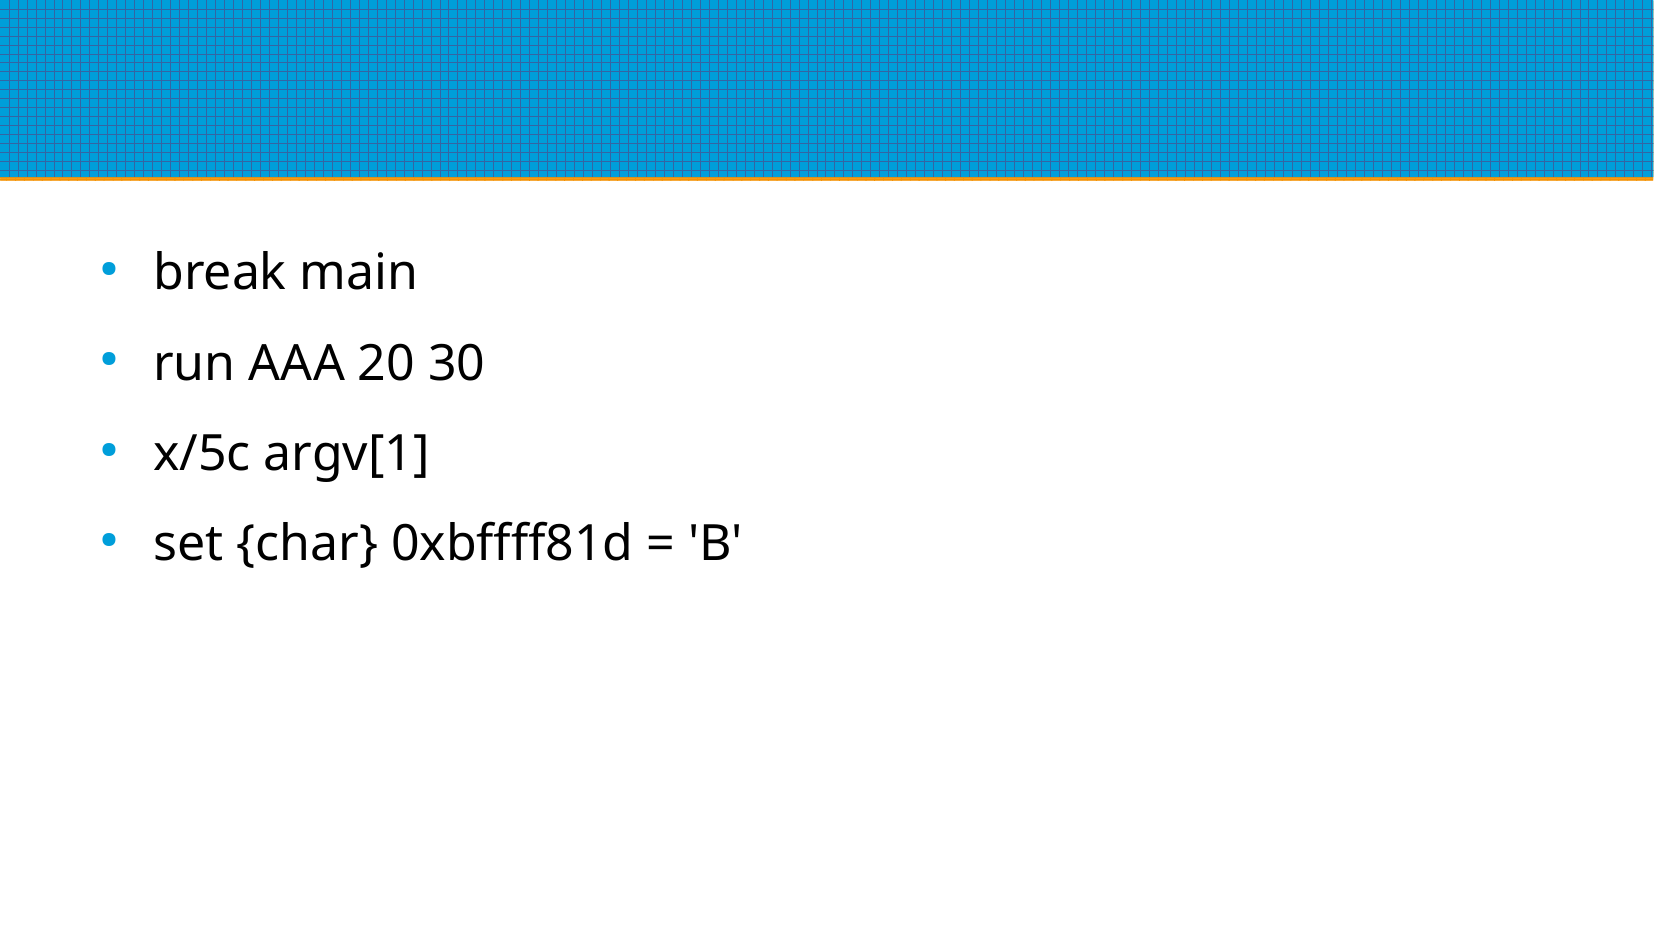

#
break main
run AAA 20 30
x/5c argv[1]
set {char} 0xbffff81d = 'B'